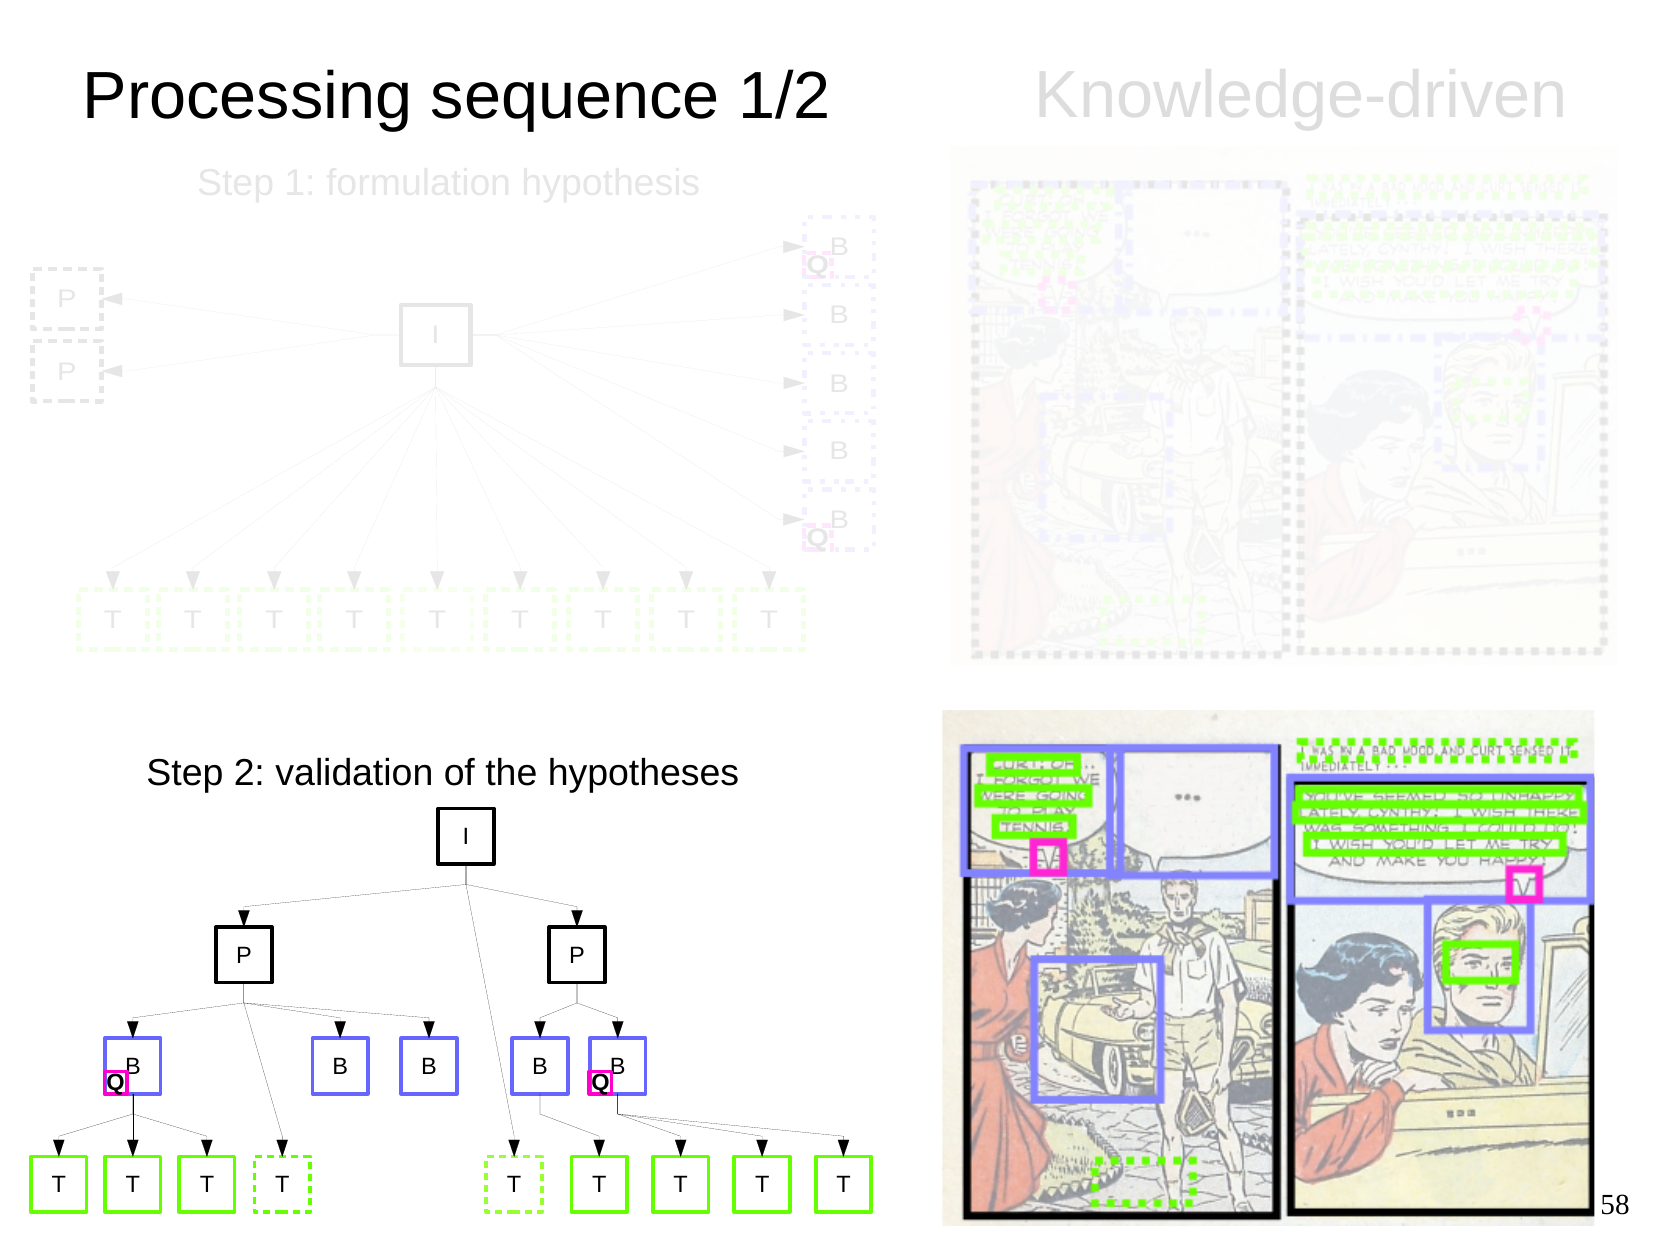

# Processing sequence 1/2
Step 1: formulation hypothesis
Step 2: validation of the hypotheses
58